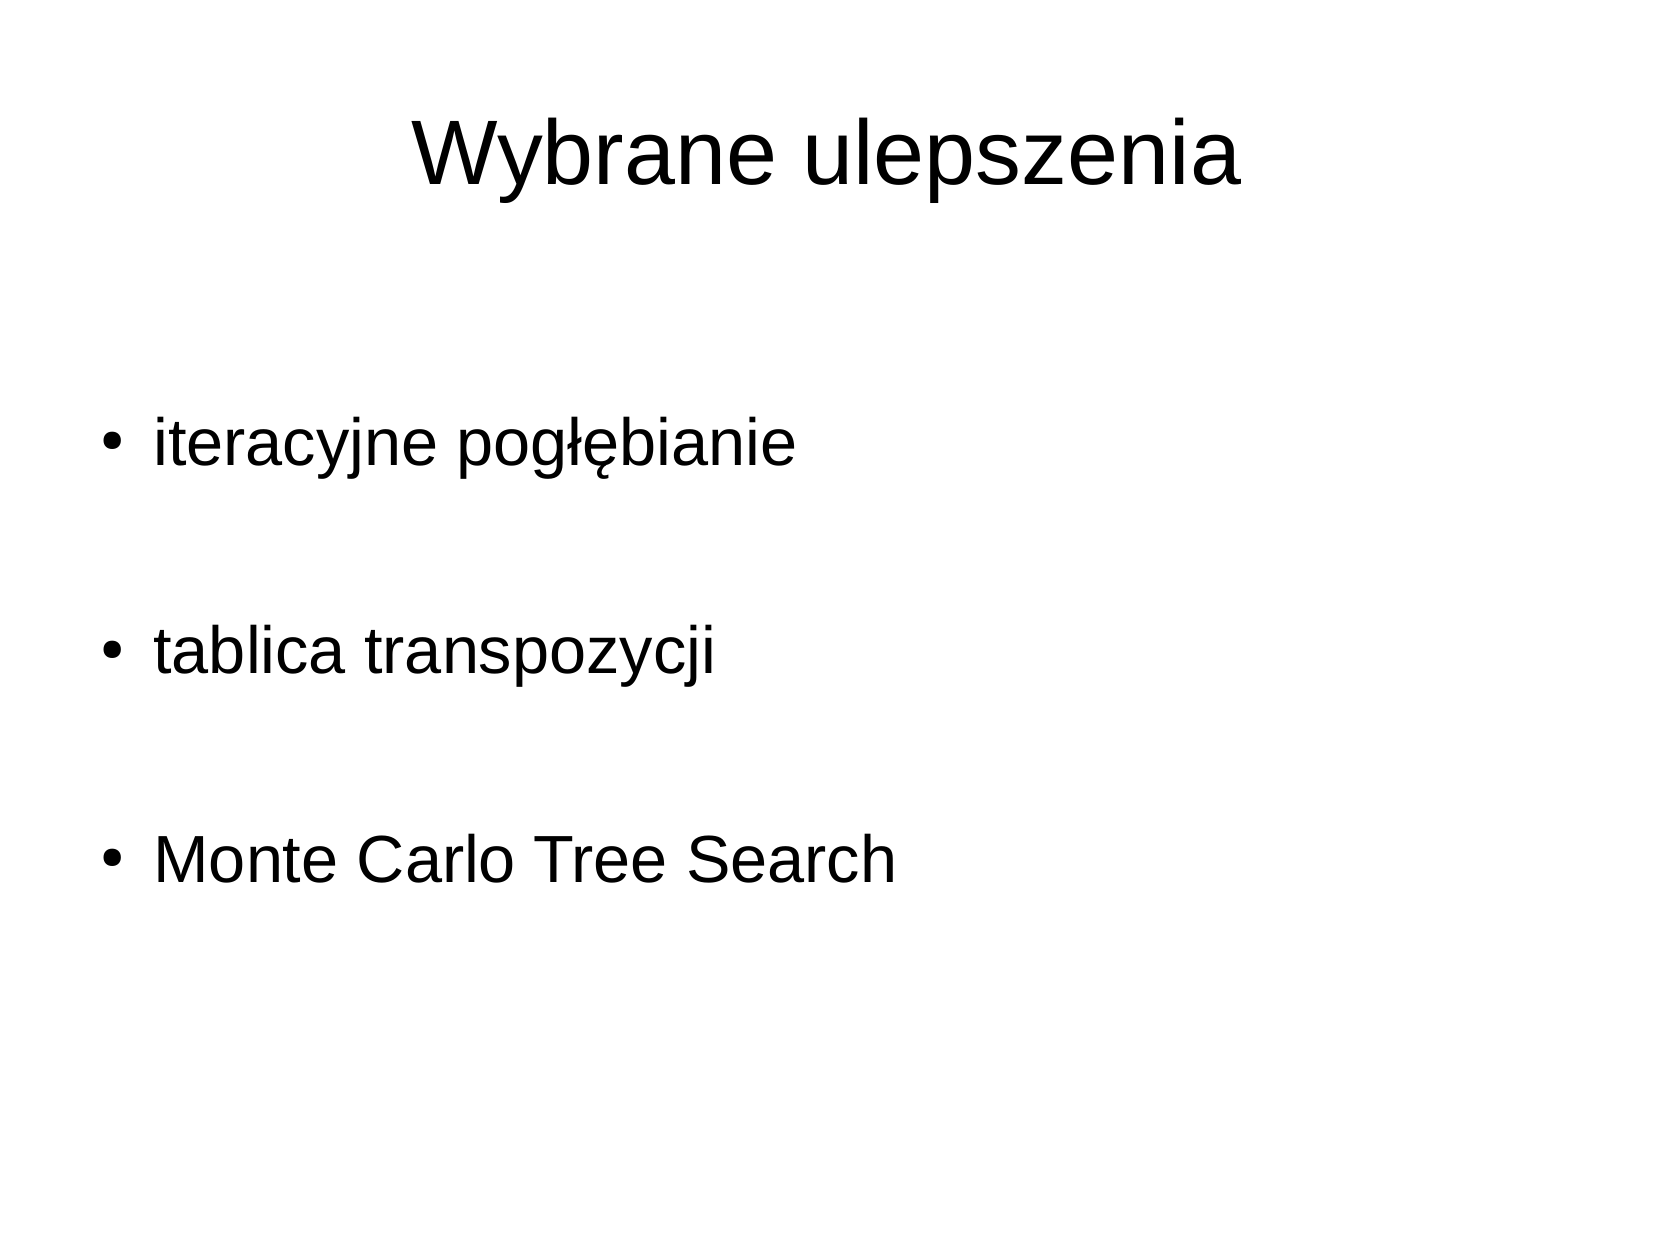

# Wybrane ulepszenia
iteracyjne pogłębianie
tablica transpozycji
Monte Carlo Tree Search